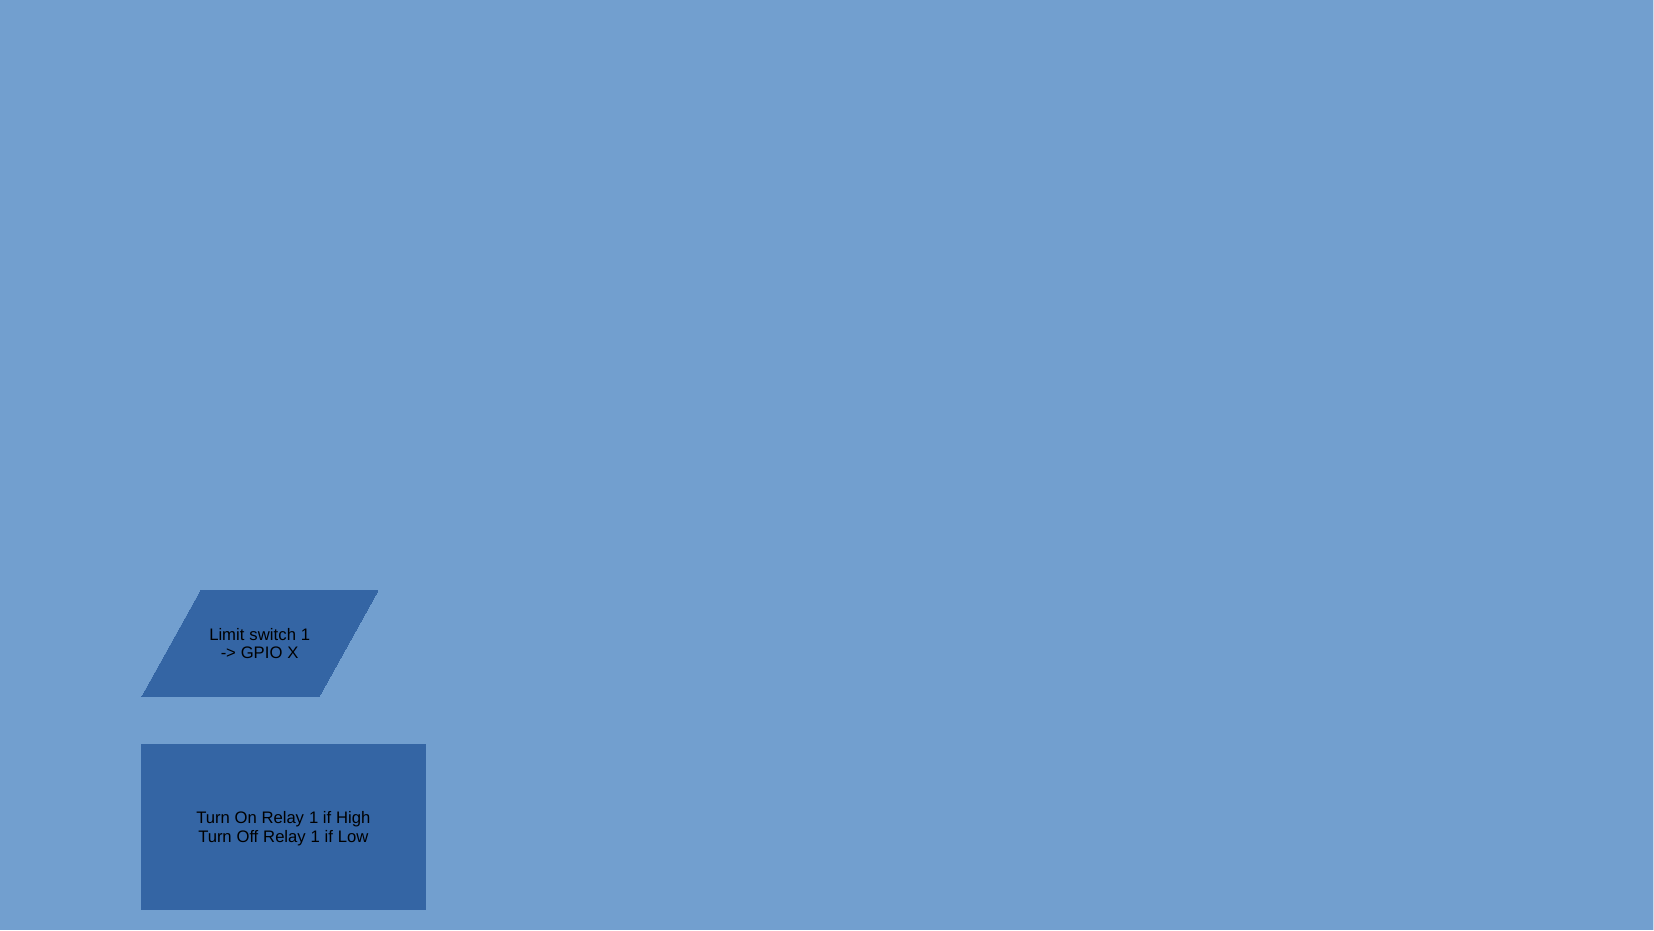

Limit switch 1
-> GPIO X
Turn On Relay 1 if High
Turn Off Relay 1 if Low